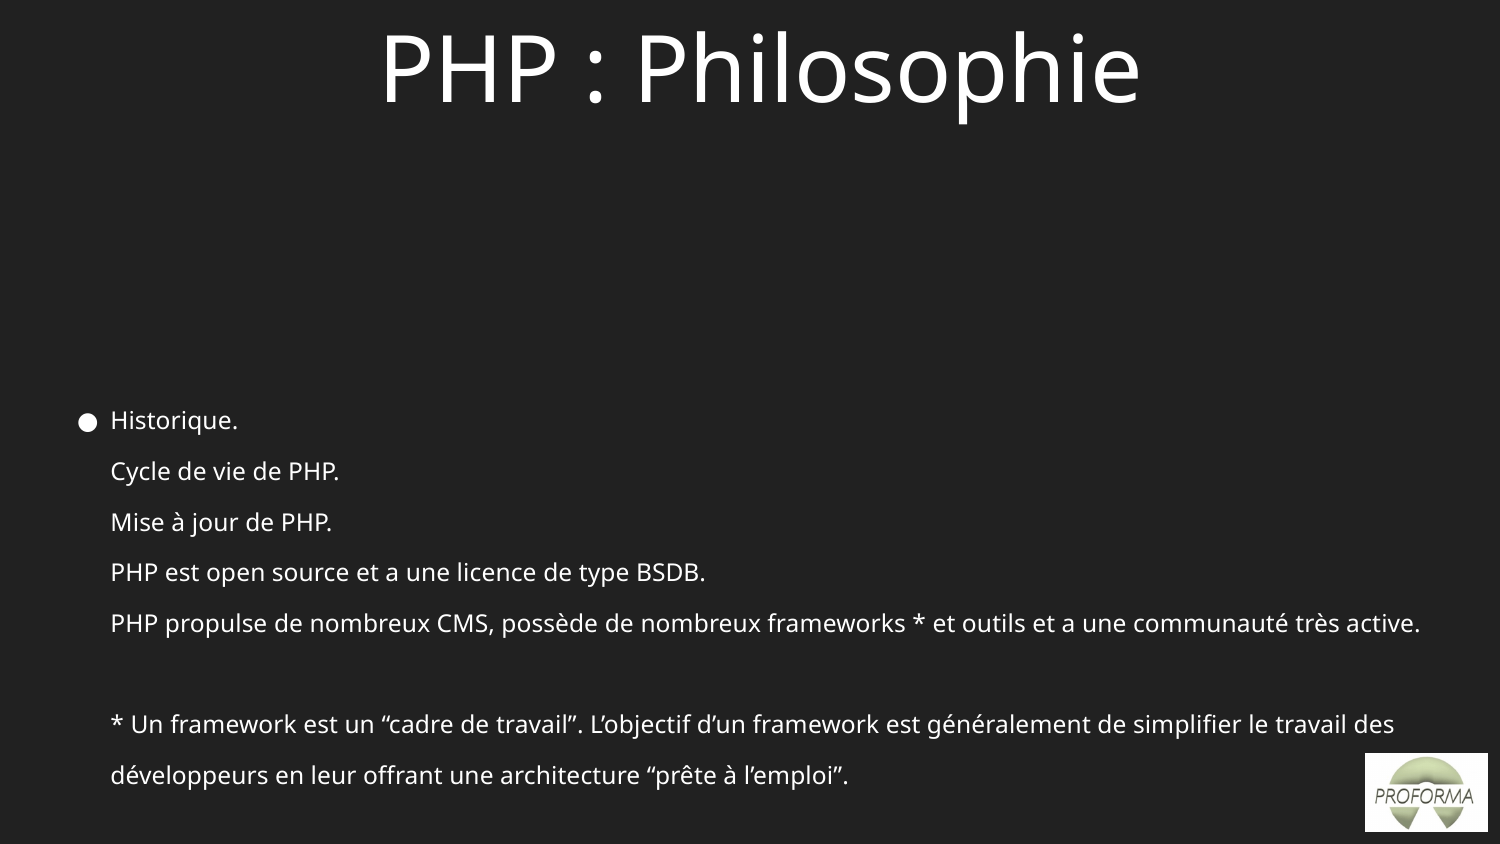

# PHP : Philosophie
Historique.
Cycle de vie de PHP.
Mise à jour de PHP.
PHP est open source et a une licence de type BSDB.
PHP propulse de nombreux CMS, possède de nombreux frameworks * et outils et a une communauté très active.
* Un framework est un “cadre de travail”. L’objectif d’un framework est généralement de simplifier le travail des développeurs en leur offrant une architecture “prête à l’emploi”.